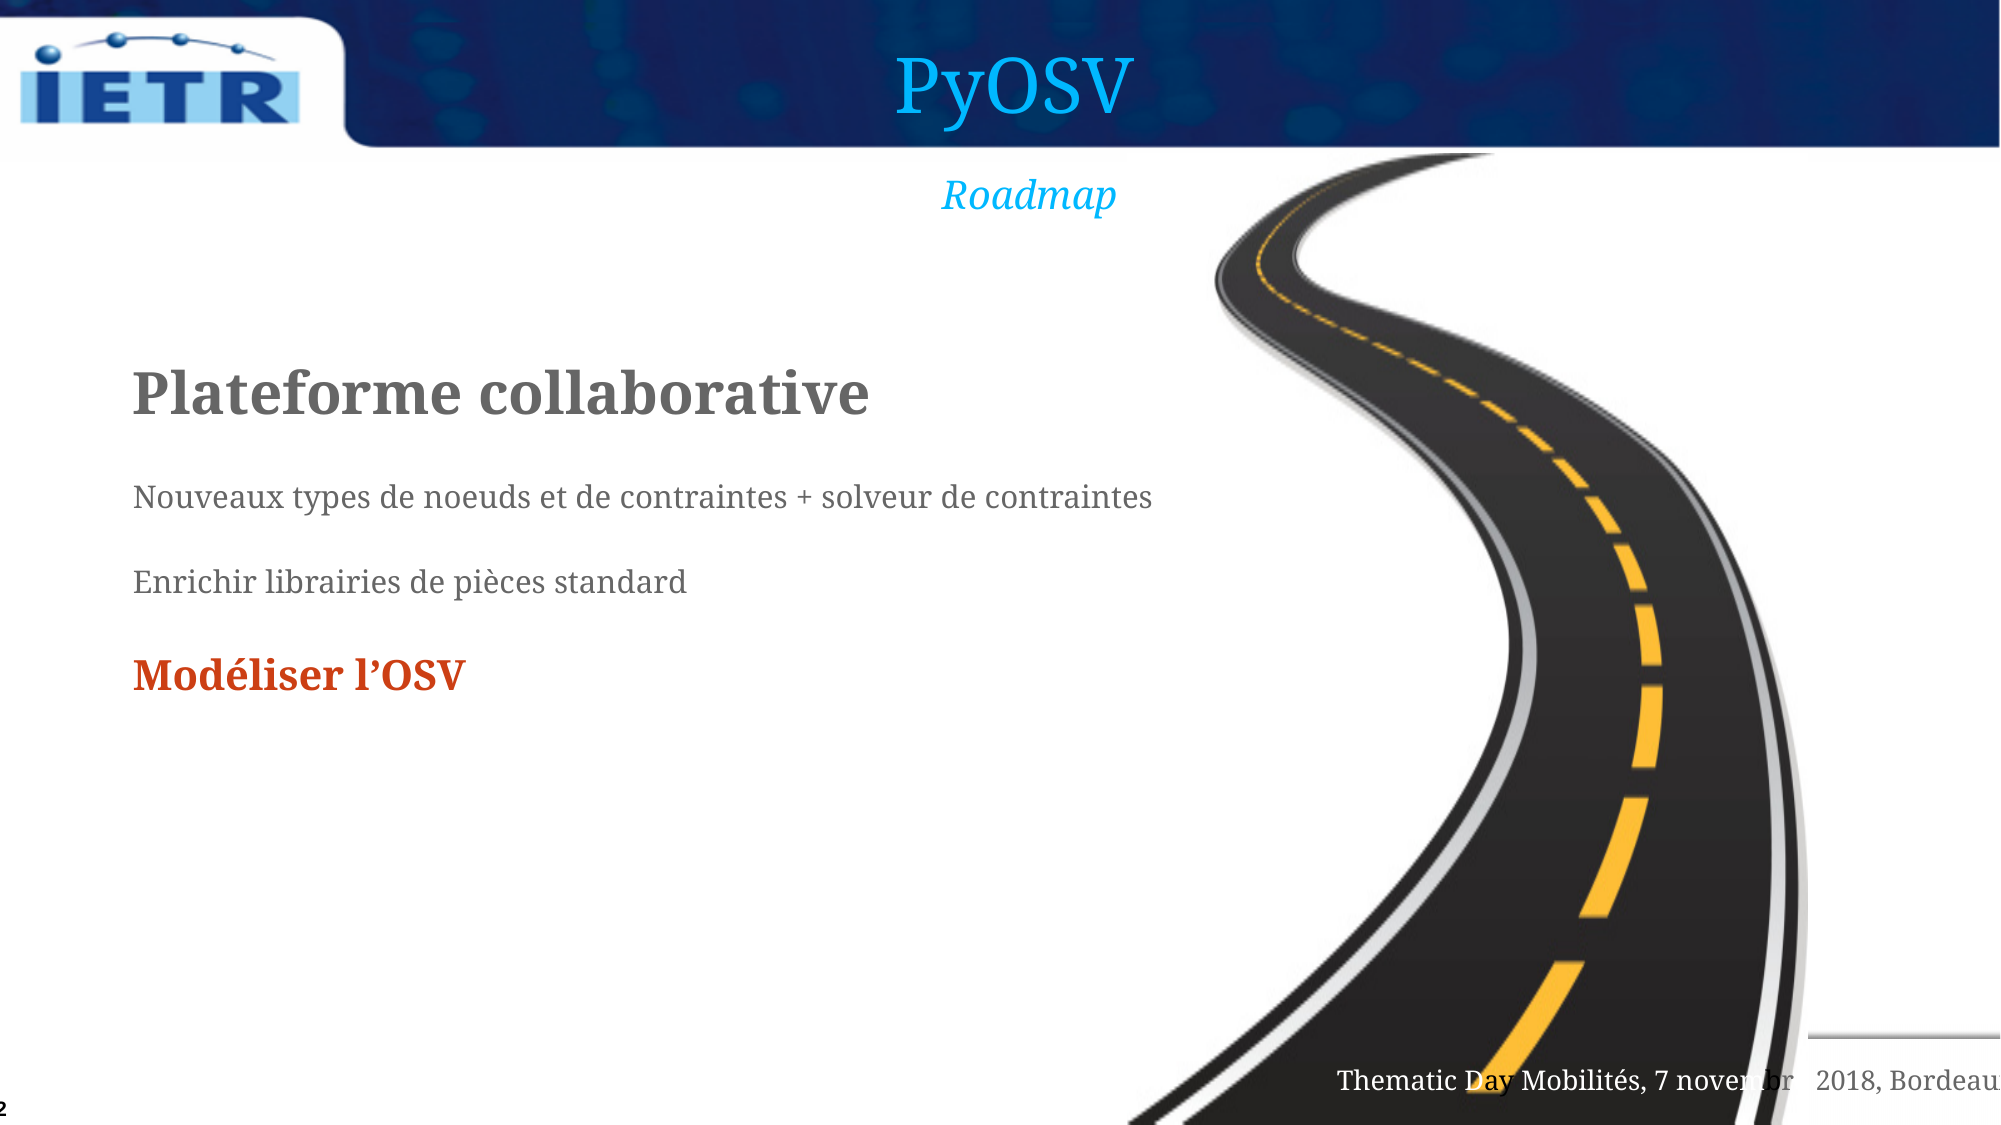

PyOSV
Roadmap
Plateforme collaborative
Nouveaux types de noeuds et de contraintes + solveur de contraintes
Enrichir librairies de pièces standard
Modéliser l’OSV
Thematic Day Mobilités, 7 novembre 2018, Bordeaux